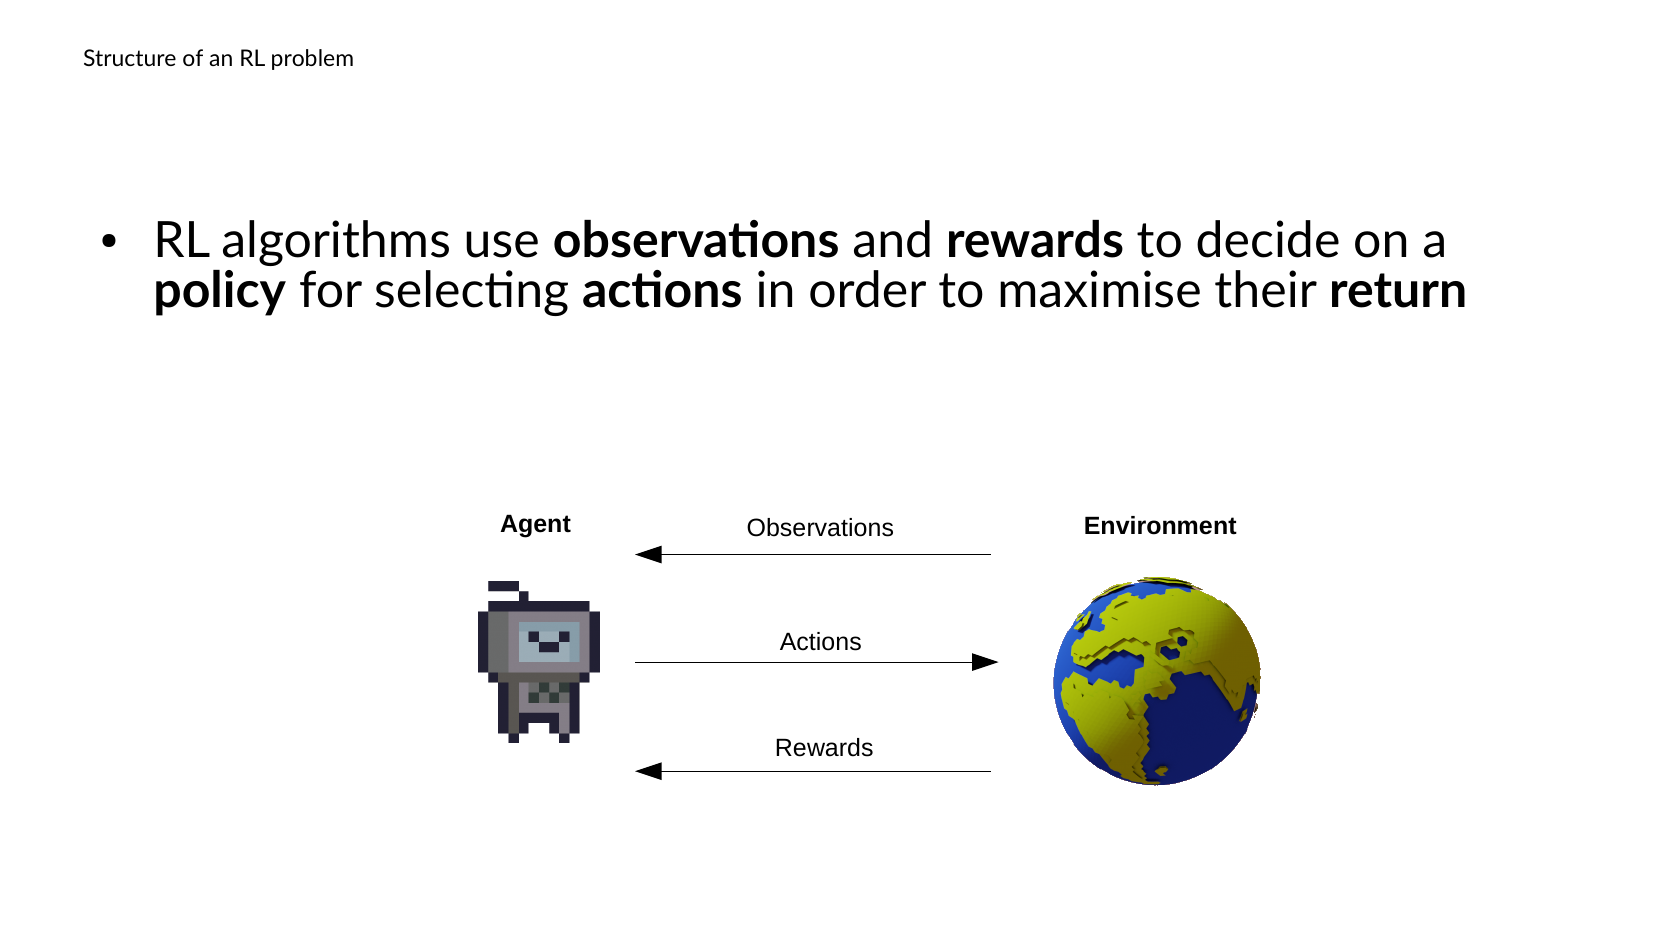

# Structure of an RL problem
RL algorithms use observations and rewards to decide on a policy for selecting actions in order to maximise their return
Agent
Environment
Observations
Actions
Rewards